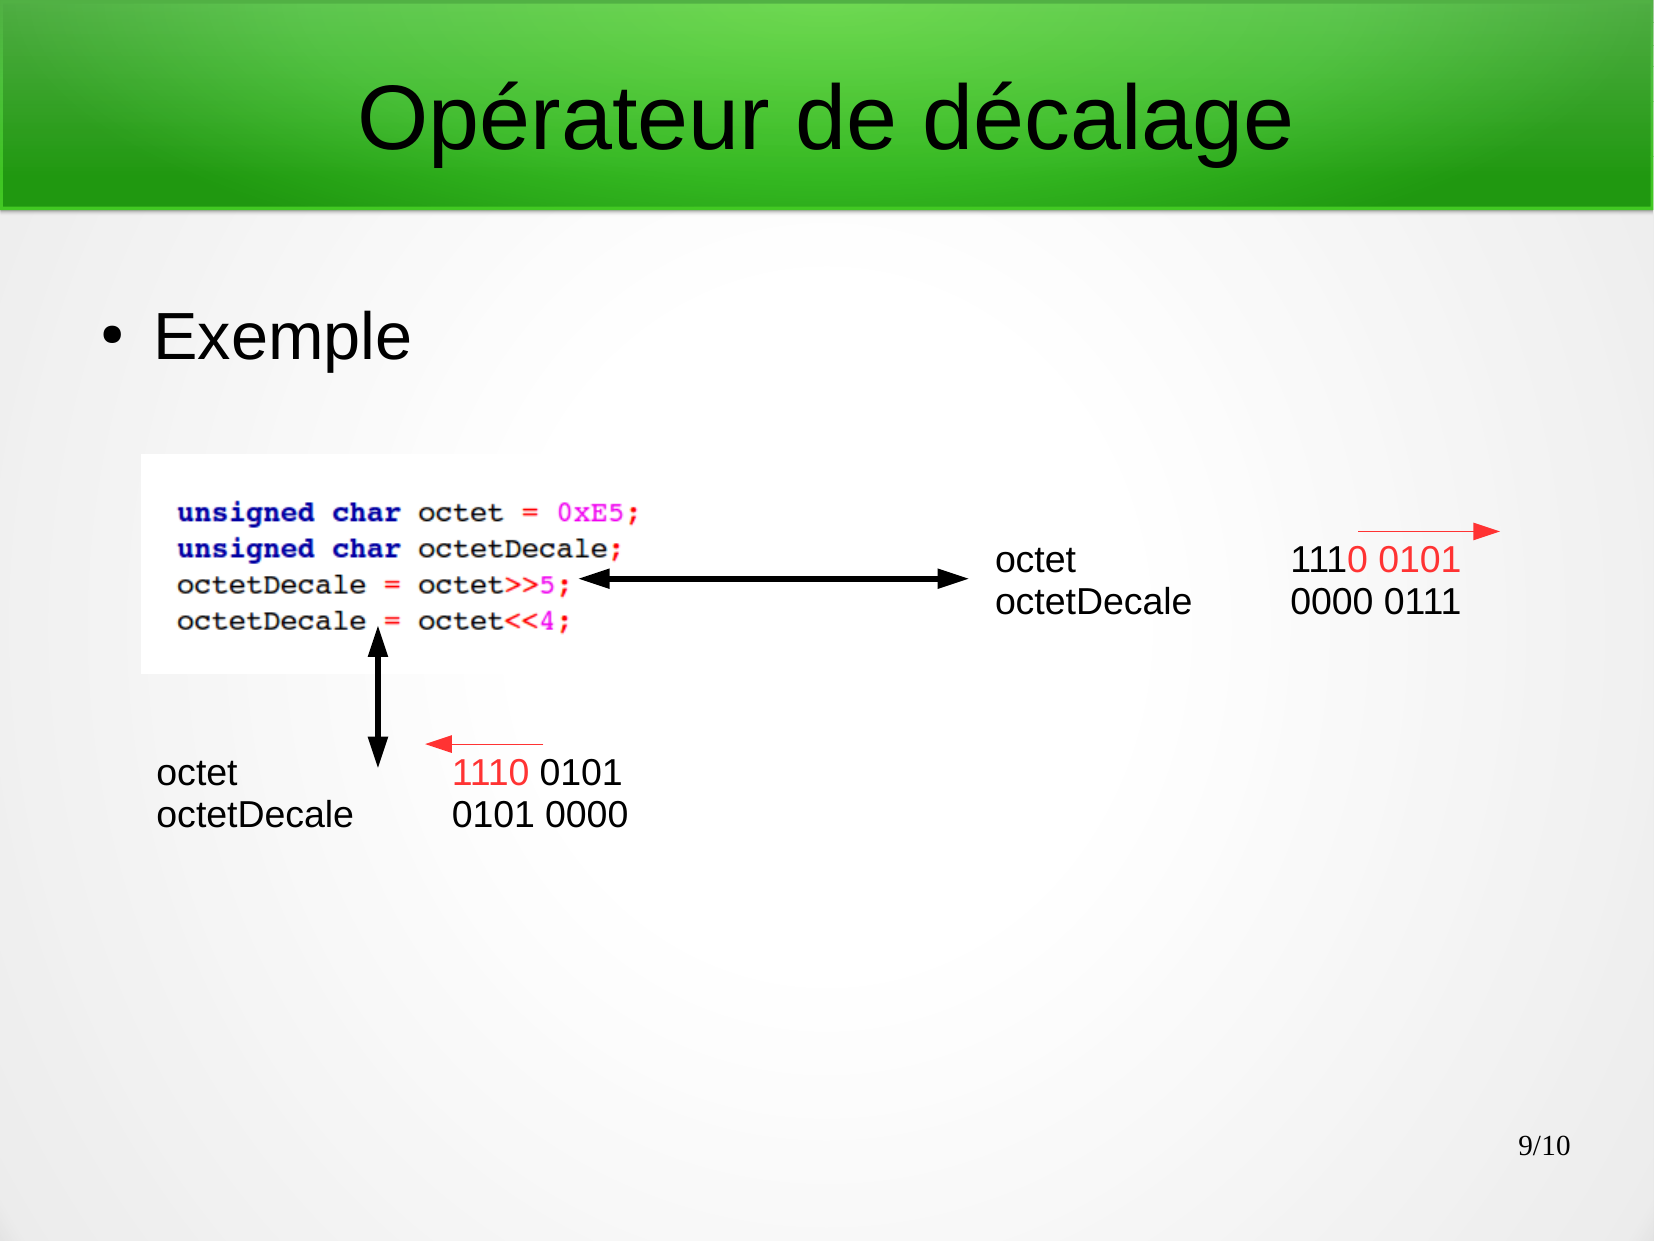

# Opérateur de décalage
Exemple
octet			1110 0101
octetDecale		0000 0111
octet			1110 0101
octetDecale		0101 0000
9